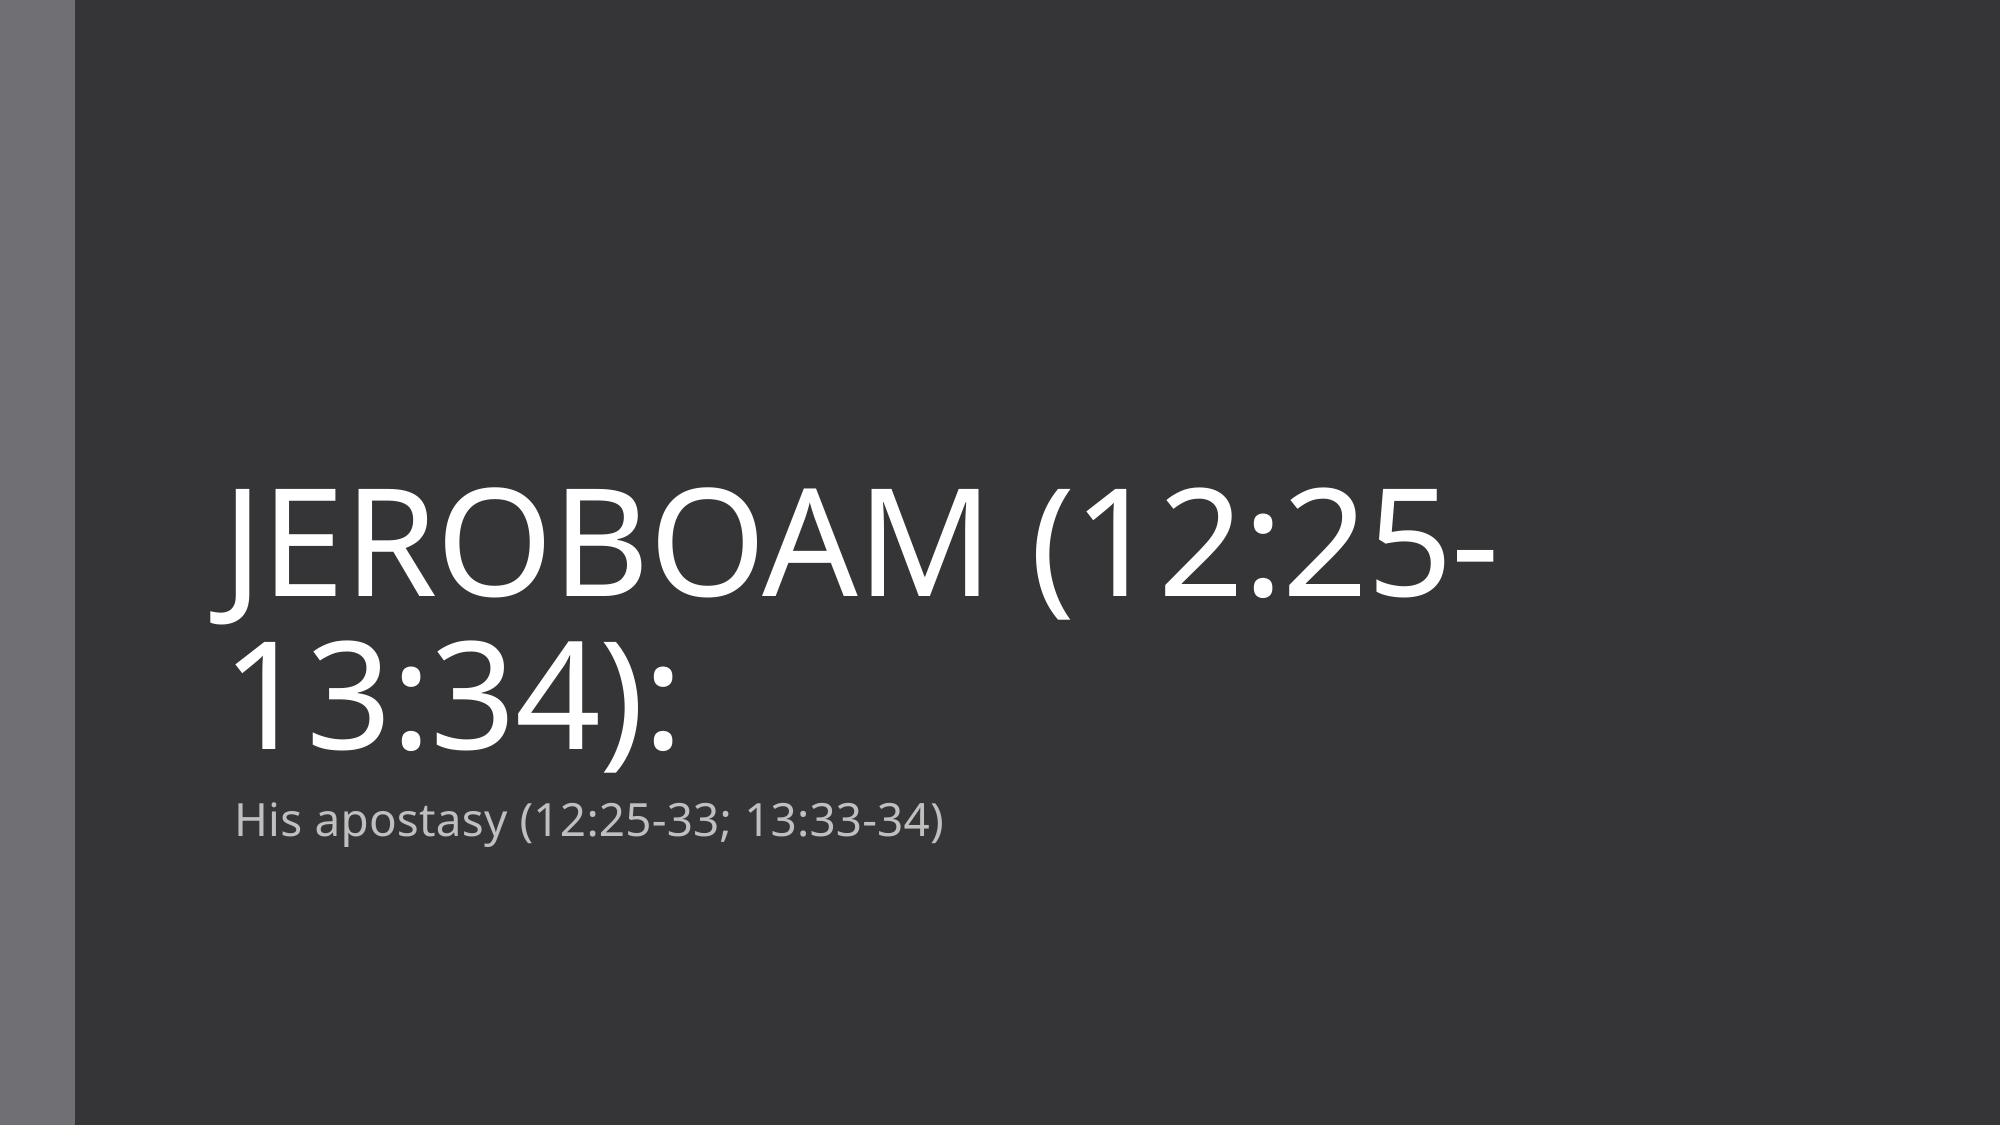

# JEROBOAM (12:25-13:34):
 His apostasy (12:25-33; 13:33-34)